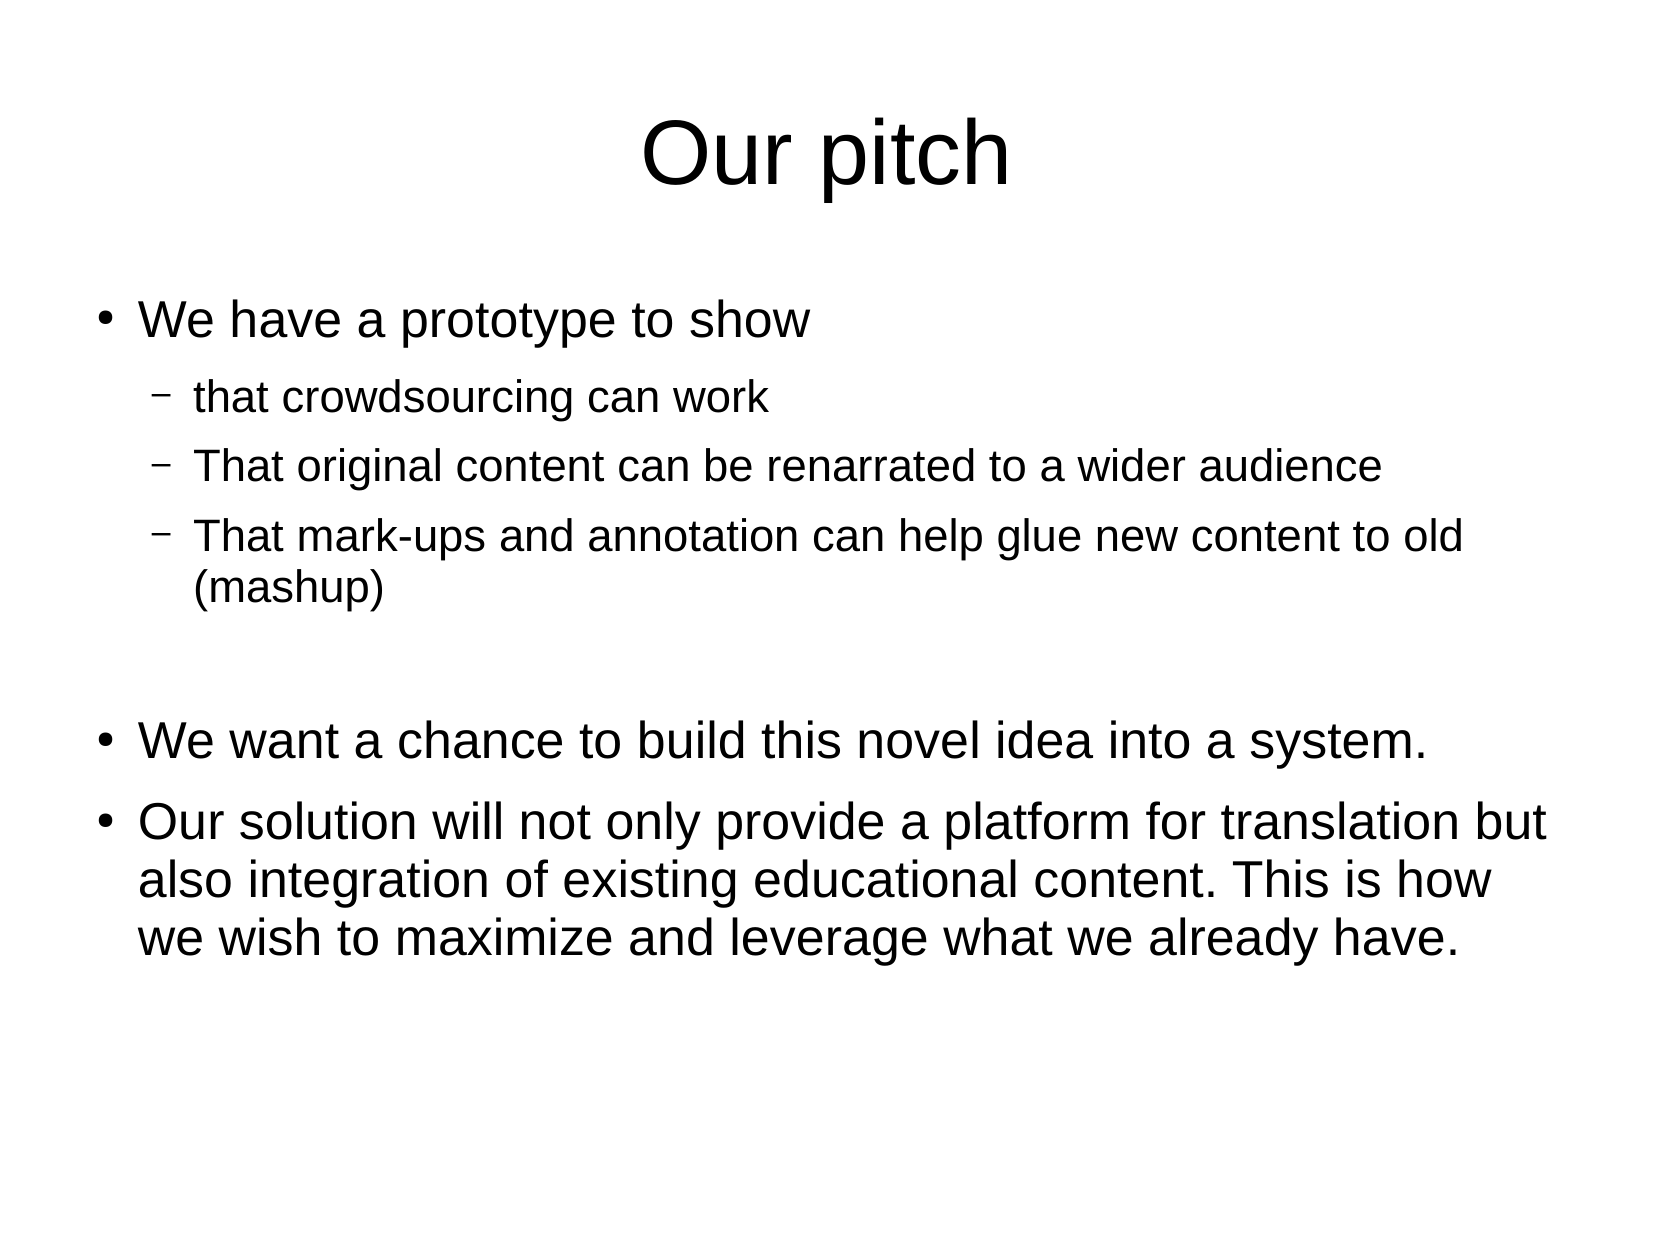

# Our pitch
We have a prototype to show
that crowdsourcing can work
That original content can be renarrated to a wider audience
That mark-ups and annotation can help glue new content to old (mashup)
We want a chance to build this novel idea into a system.
Our solution will not only provide a platform for translation but also integration of existing educational content. This is how we wish to maximize and leverage what we already have.